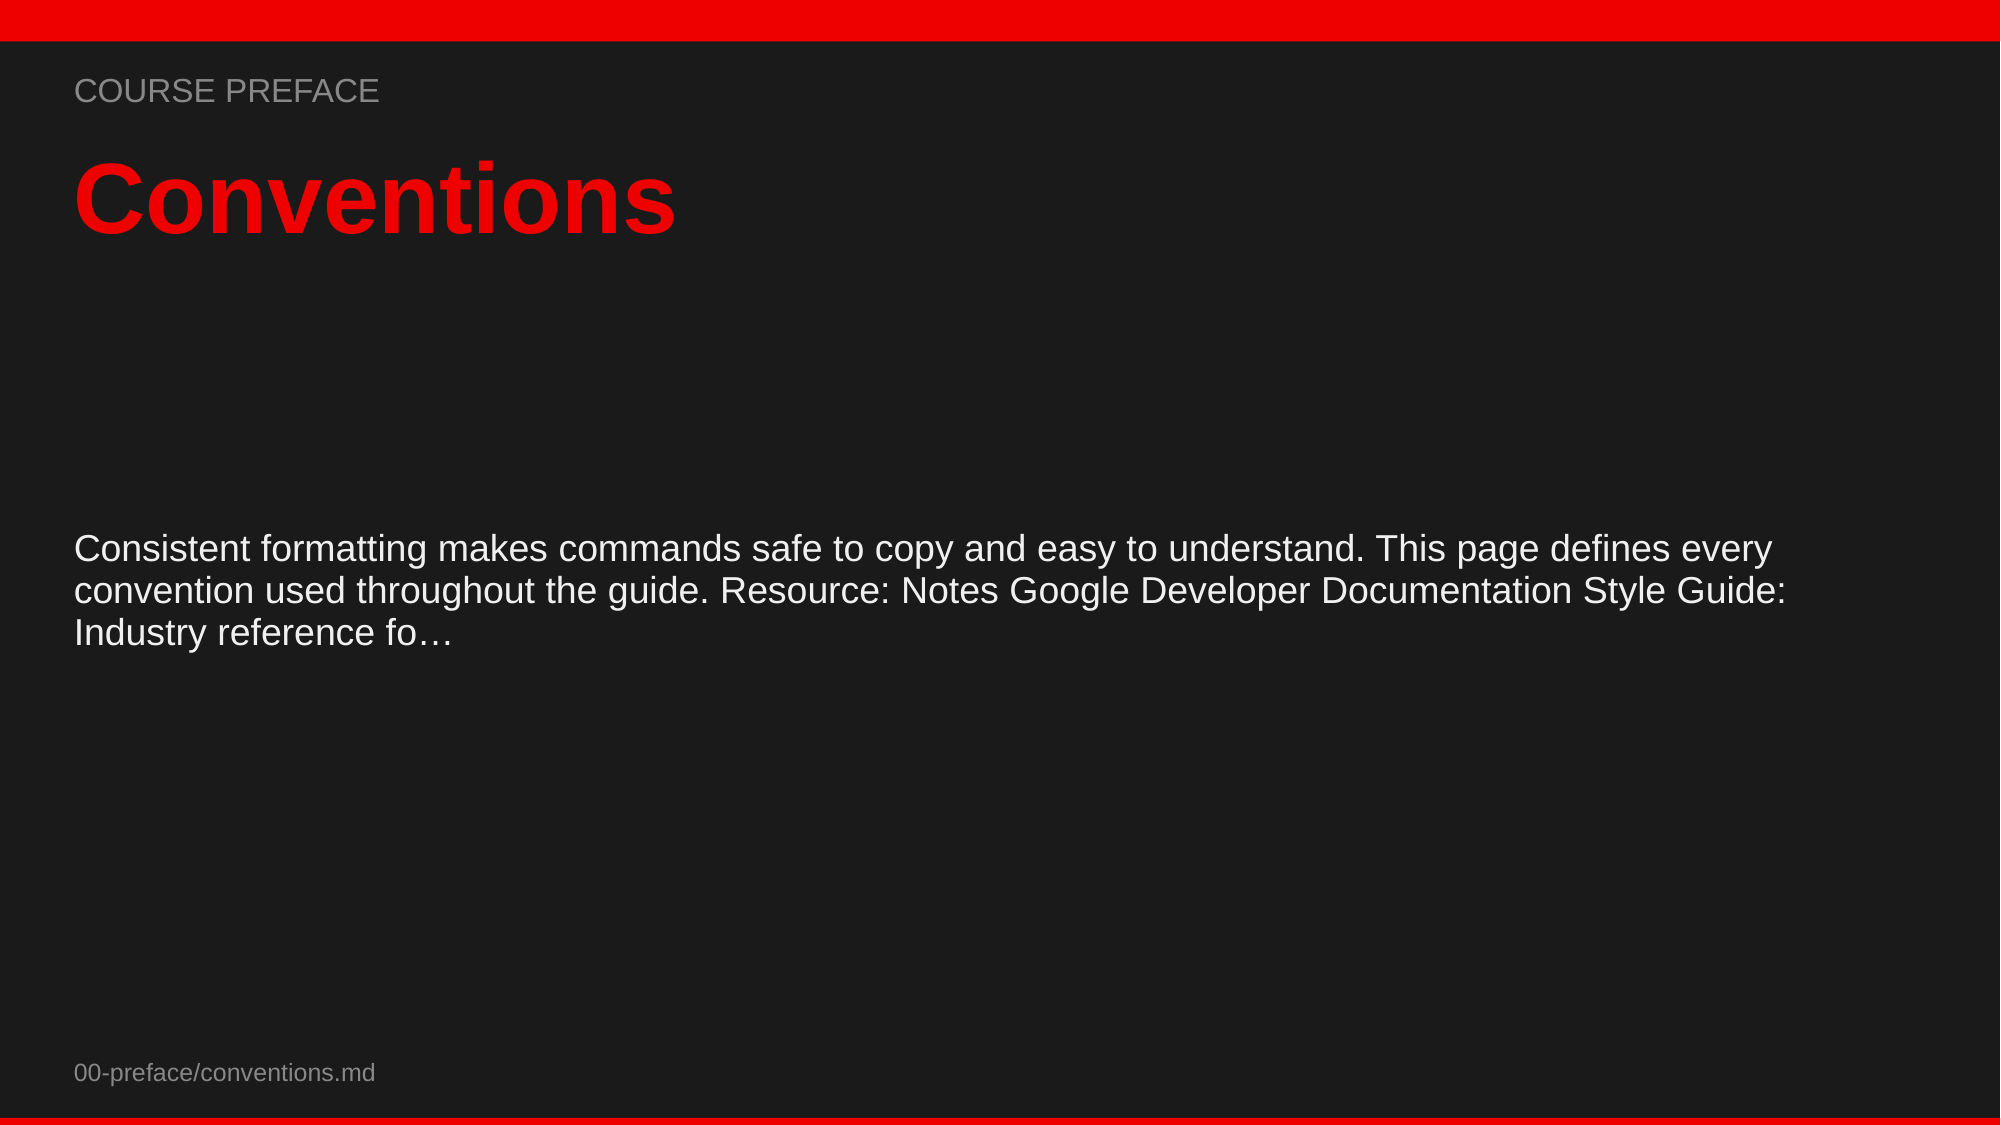

COURSE PREFACE
Conventions
Consistent formatting makes commands safe to copy and easy to understand. This page defines every convention used throughout the guide. Resource: Notes Google Developer Documentation Style Guide: Industry reference fo…
00-preface/conventions.md